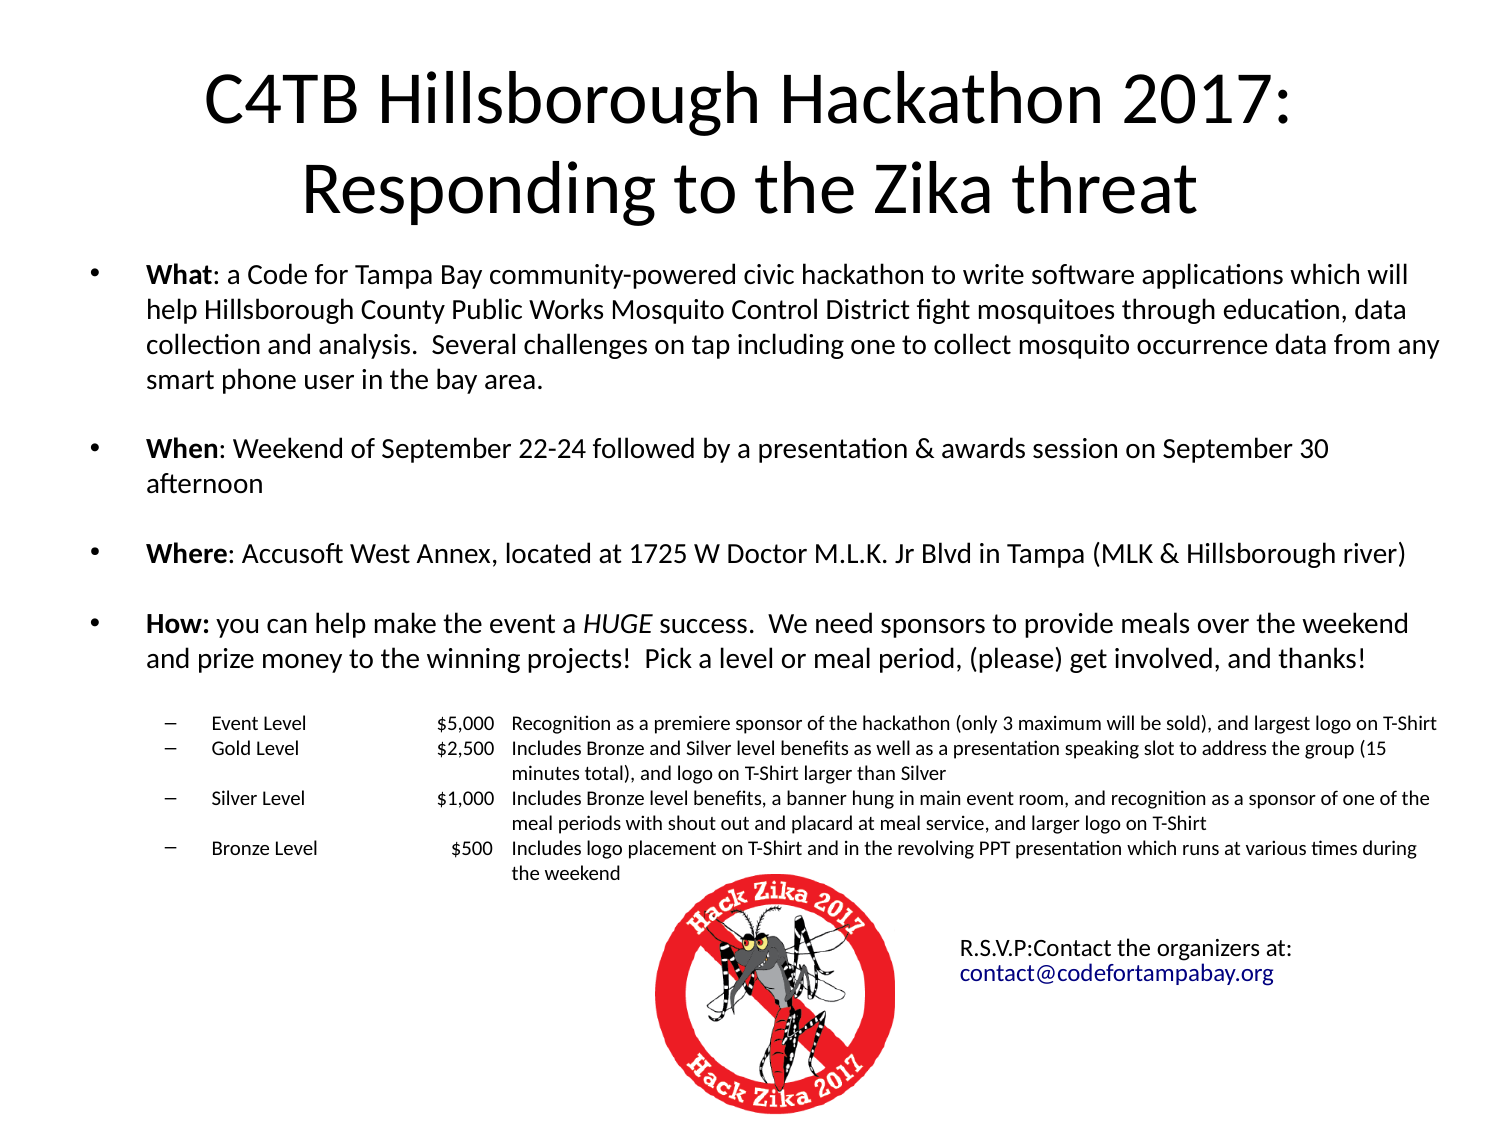

C4TB Hillsborough Hackathon 2017: Responding to the Zika threat
What: a Code for Tampa Bay community-powered civic hackathon to write software applications which will help Hillsborough County Public Works Mosquito Control District fight mosquitoes through education, data collection and analysis. Several challenges on tap including one to collect mosquito occurrence data from any smart phone user in the bay area.
When: Weekend of September 22-24 followed by a presentation & awards session on September 30 afternoon
Where: Accusoft West Annex, located at 1725 W Doctor M.L.K. Jr Blvd in Tampa (MLK & Hillsborough river)
How: you can help make the event a HUGE success. We need sponsors to provide meals over the weekend and prize money to the winning projects! Pick a level or meal period, (please) get involved, and thanks!
Event Level		$5,000	Recognition as a premiere sponsor of the hackathon (only 3 maximum will be sold), and largest logo on T-Shirt
Gold Level		$2,500	Includes Bronze and Silver level benefits as well as a presentation speaking slot to address the group (15 					minutes total), and logo on T-Shirt larger than Silver
Silver Level		$1,000	Includes Bronze level benefits, a banner hung in main event room, and recognition as a sponsor of one of the 				meal periods with shout out and placard at meal service, and larger logo on T-Shirt
Bronze Level		 $500	Includes logo placement on T-Shirt and in the revolving PPT presentation which runs at various times during 				the weekend
R.S.V.P:Contact the organizers at:
contact@codefortampabay.org